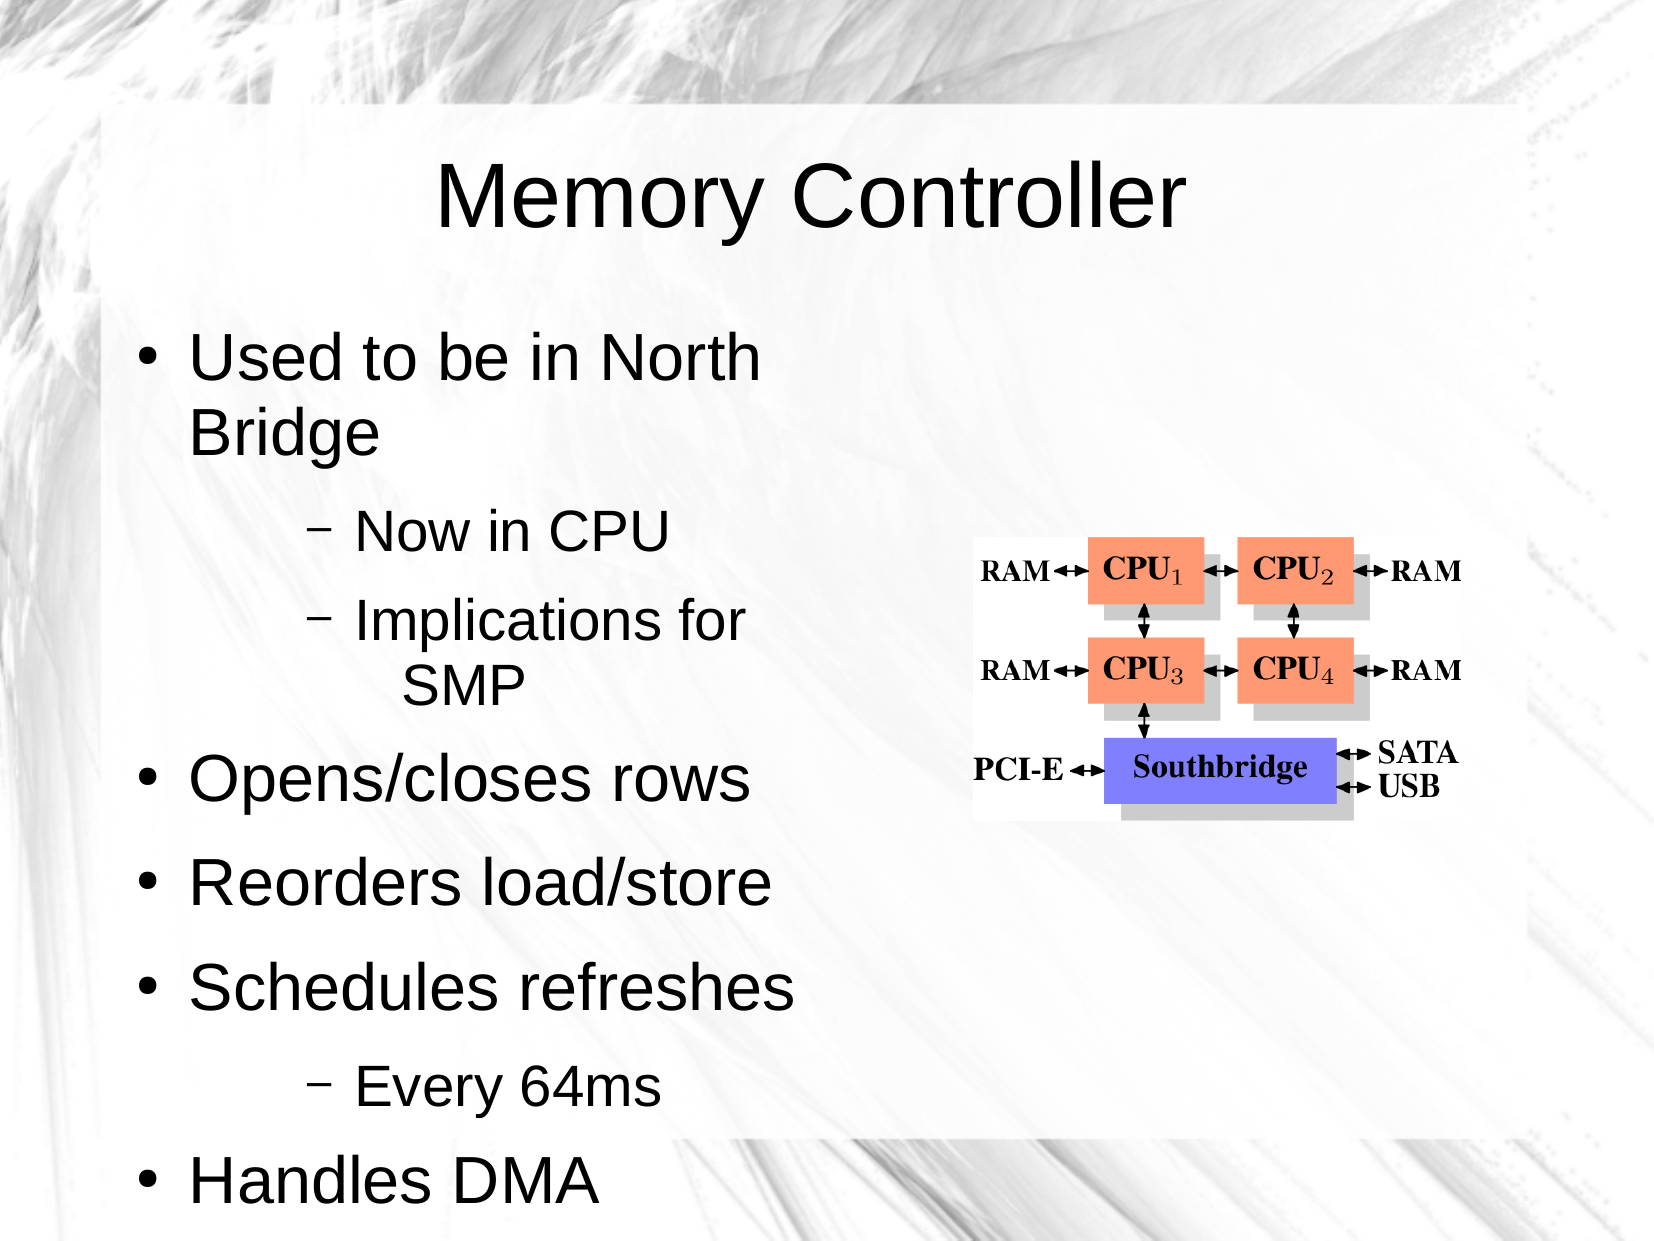

# Memory Controller
Used to be in North Bridge
Now in CPU
Implications for SMP
Opens/closes rows
Reorders load/store
Schedules refreshes
Every 64ms
Handles DMA